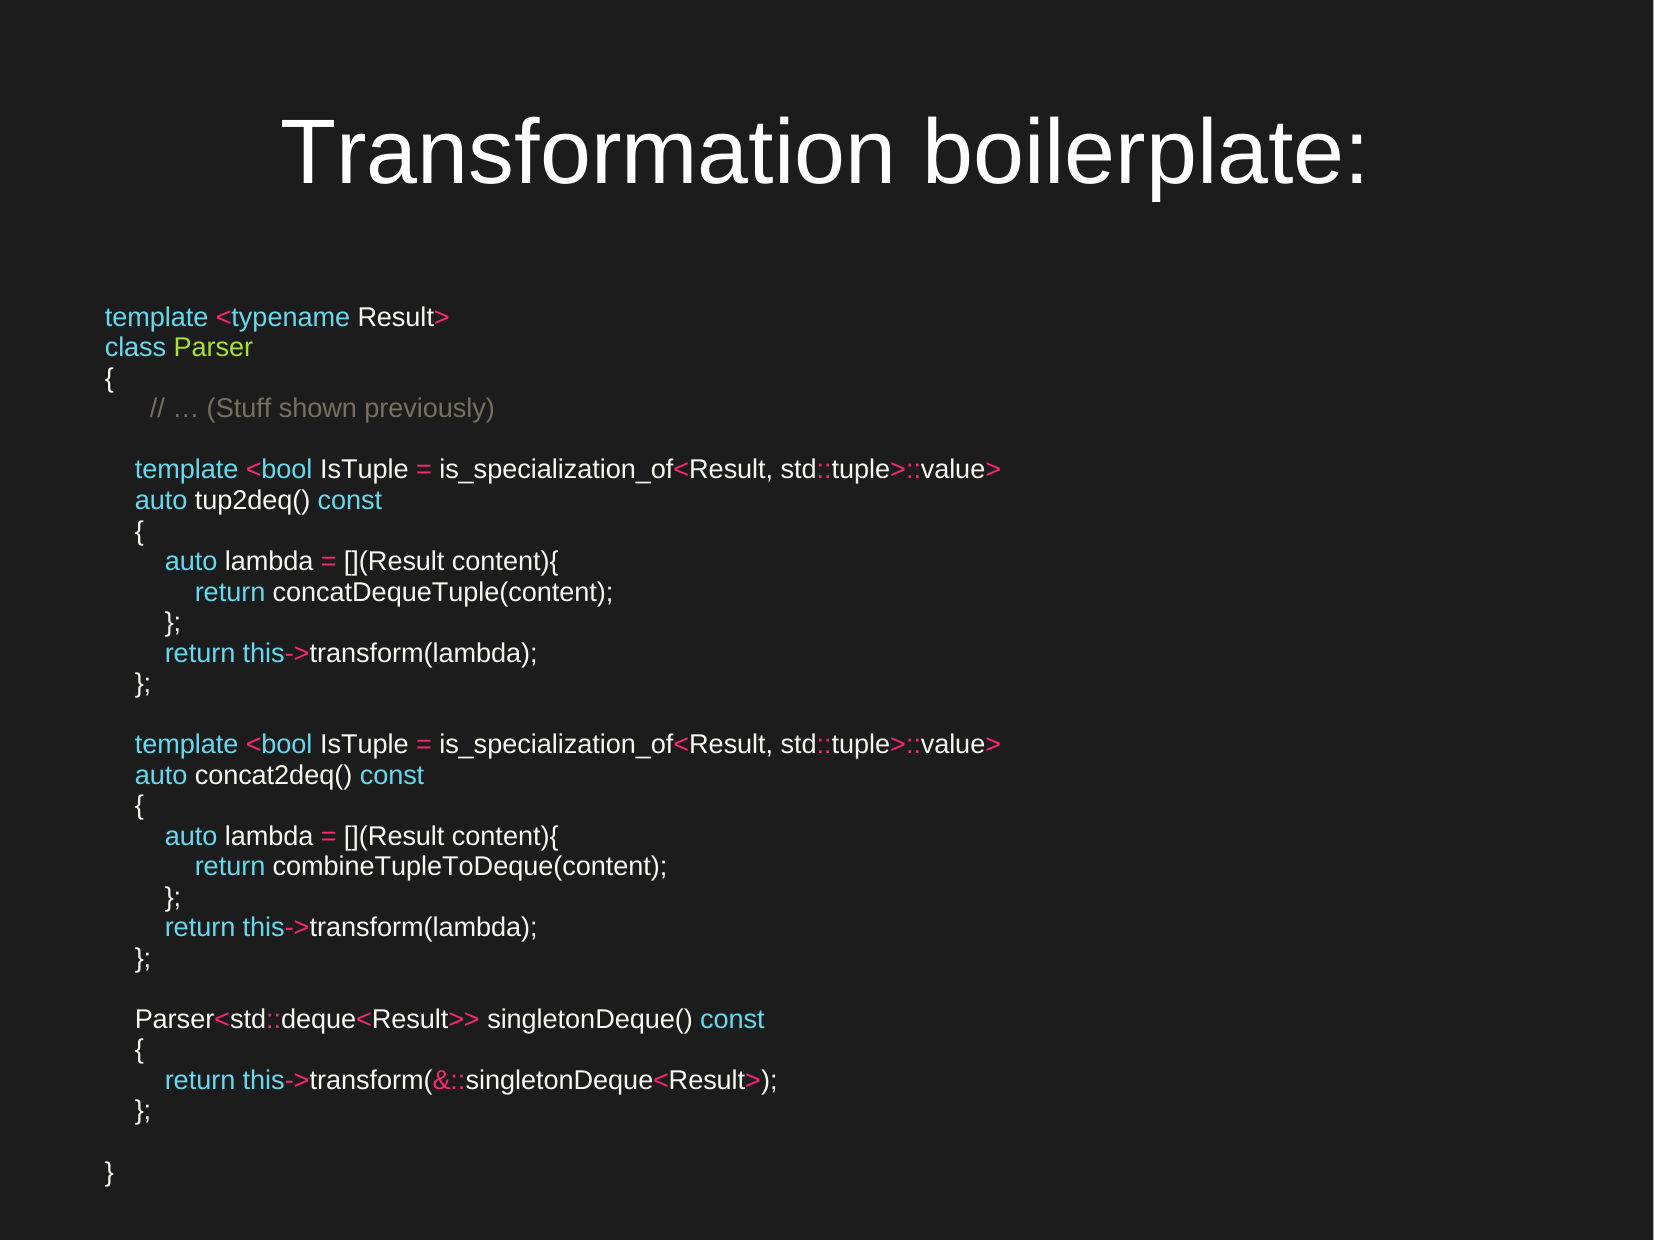

# Transformation boilerplate:
 template <typename Result>
 class Parser
 {
	// … (Stuff shown previously)
 template <bool IsTuple = is_specialization_of<Result, std::tuple>::value>
 auto tup2deq() const
 {
 auto lambda = [](Result content){
 return concatDequeTuple(content);
 };
 return this->transform(lambda);
 };
 template <bool IsTuple = is_specialization_of<Result, std::tuple>::value>
 auto concat2deq() const
 {
 auto lambda = [](Result content){
 return combineTupleToDeque(content);
 };
 return this->transform(lambda);
 };
 Parser<std::deque<Result>> singletonDeque() const
 {
 return this->transform(&::singletonDeque<Result>);
 };
 }